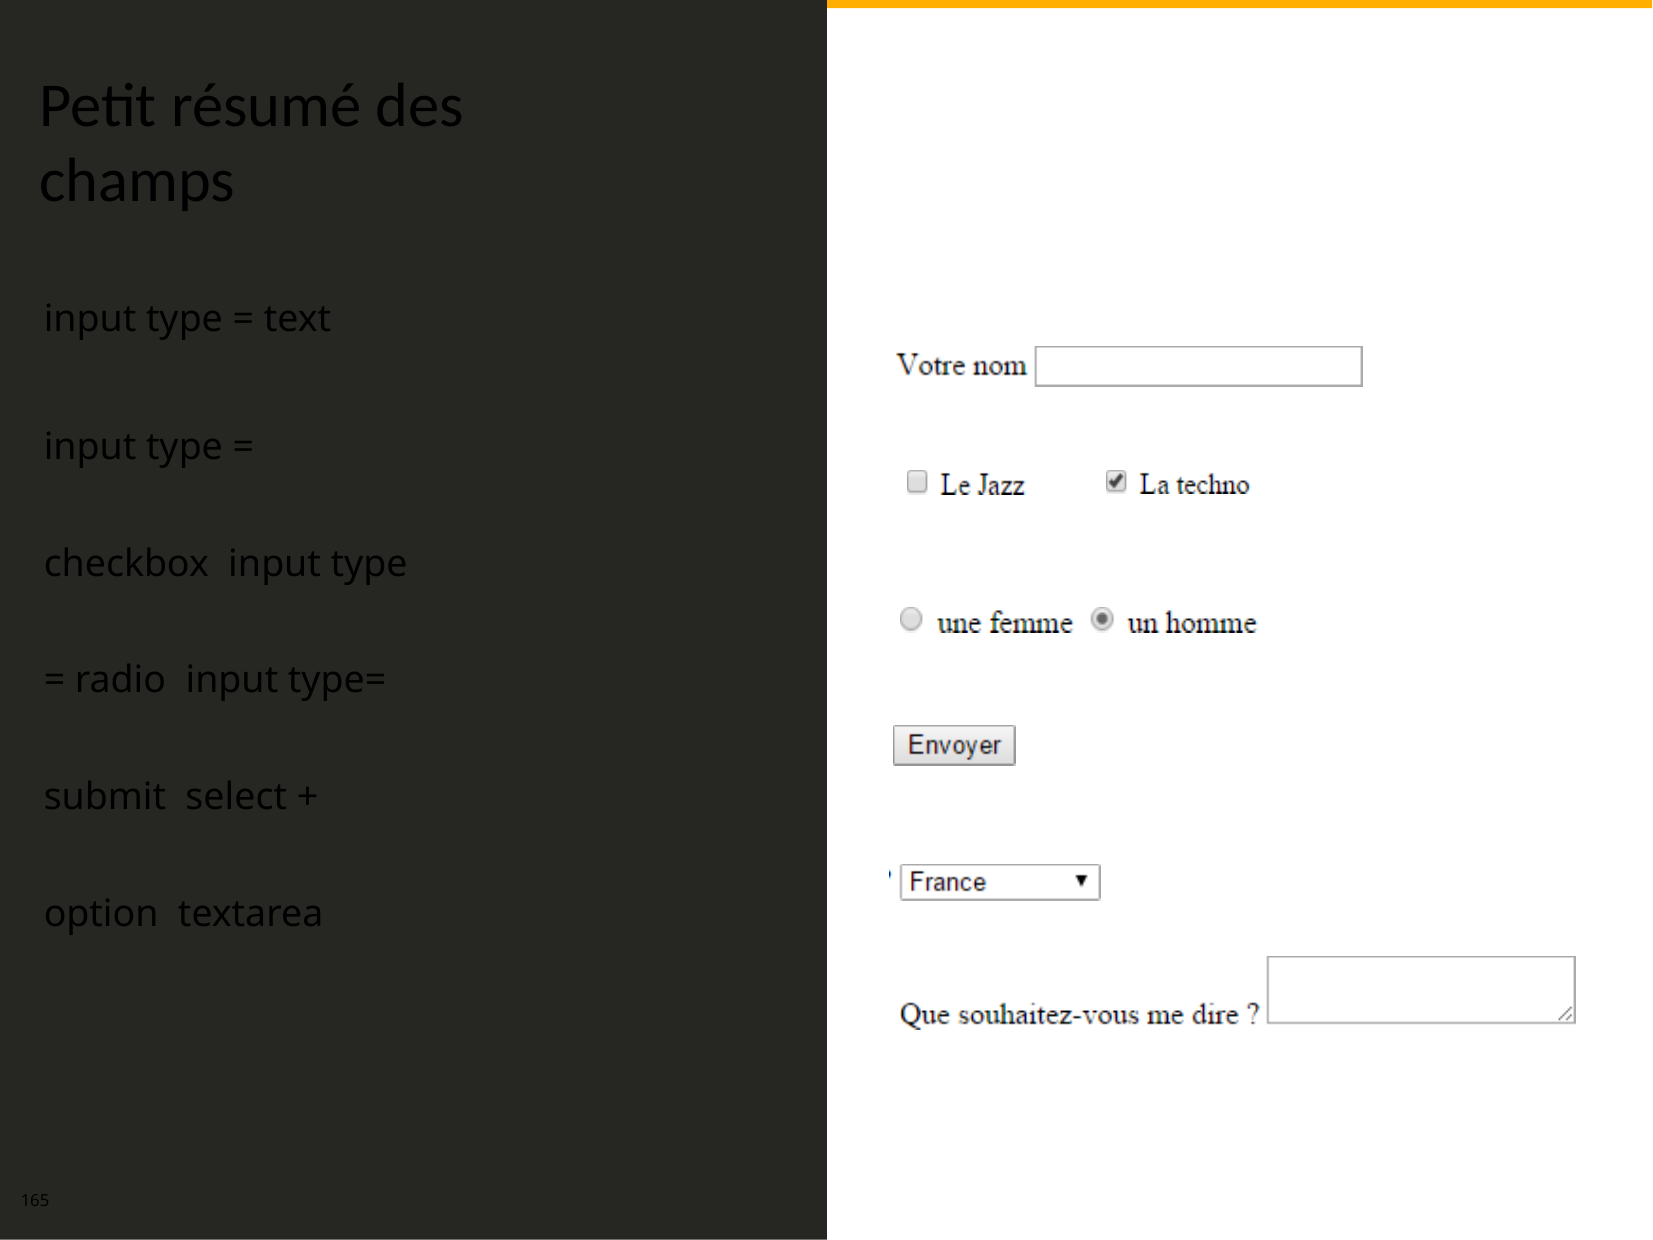

# Petit résumé des champs
input type = text
input type = checkbox input type = radio input type= submit select + option textarea
165